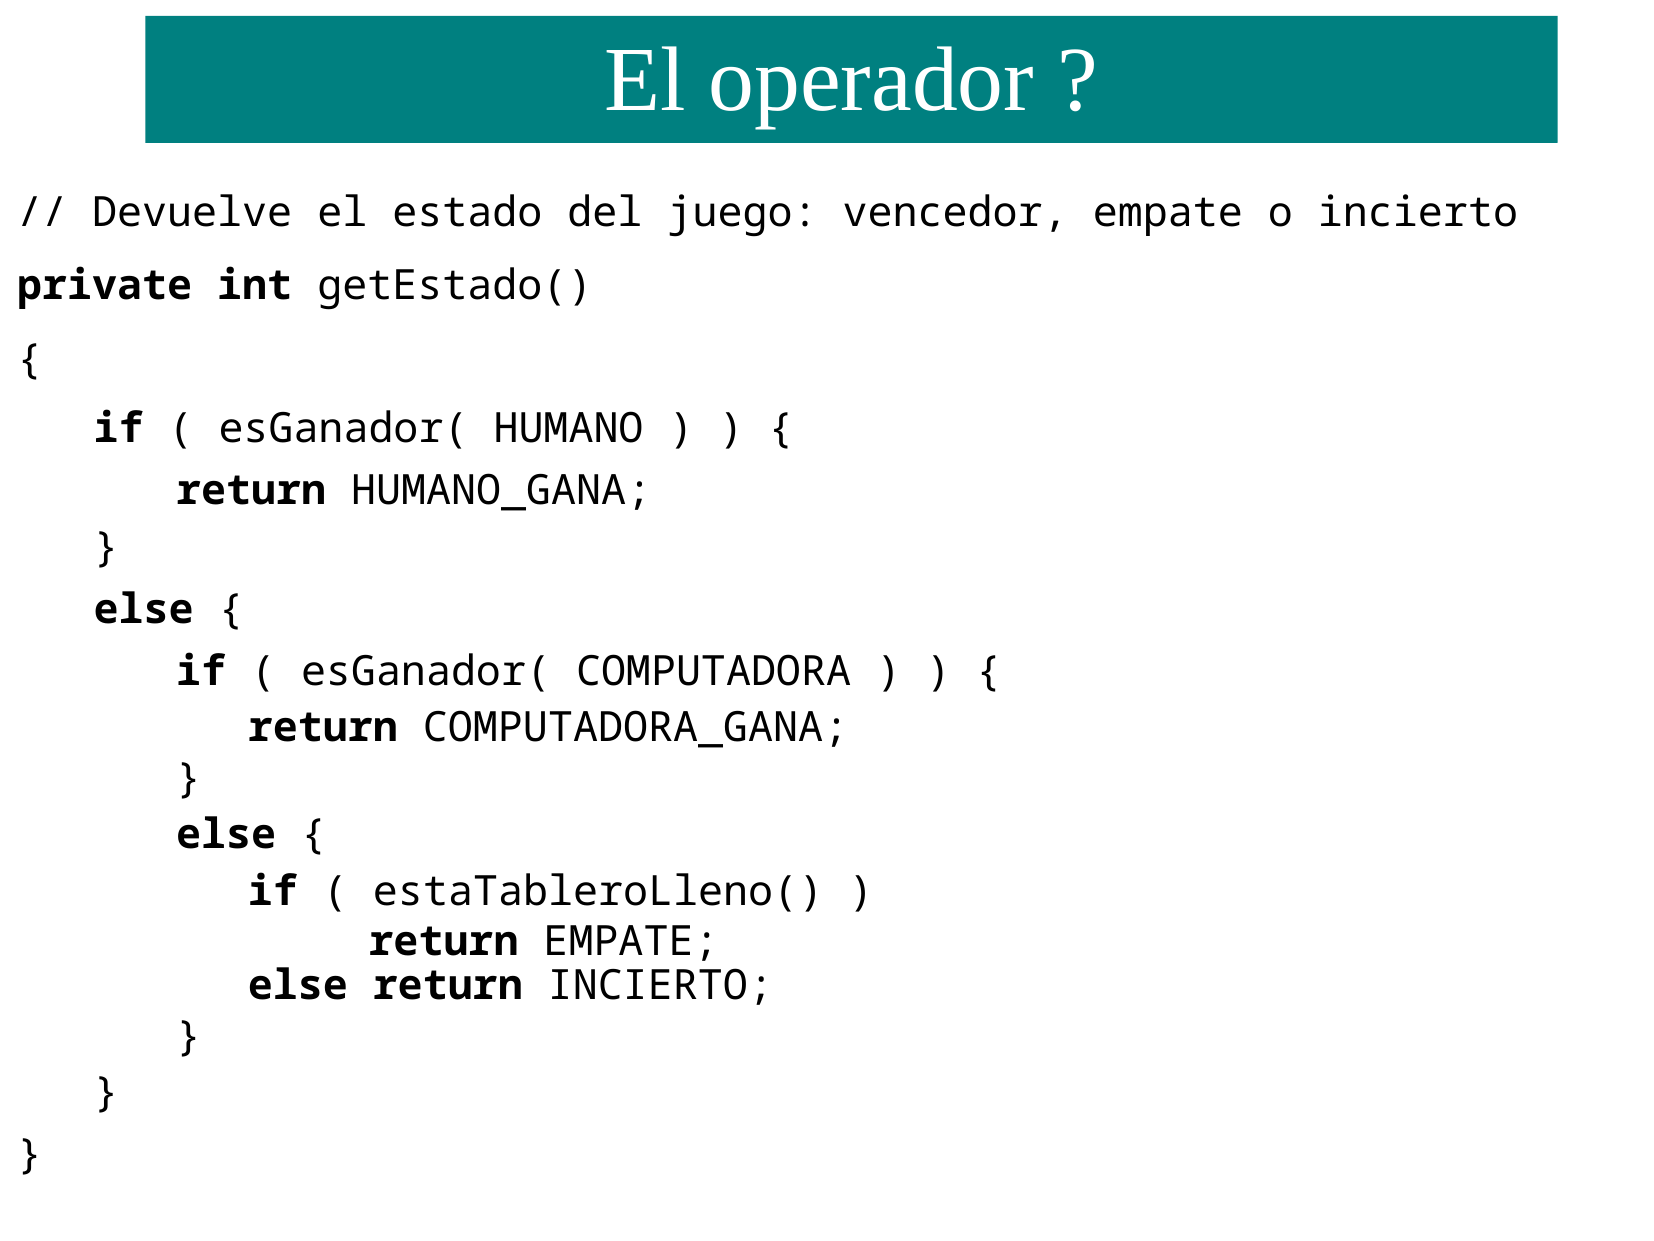

El operador ?
// Devuelve el estado del juego: vencedor, empate o incierto
private int getEstado()
{
if ( esGanador( HUMANO ) ) {
return HUMANO_GANA;
}
else {
if ( esGanador( COMPUTADORA ) ) {
return COMPUTADORA_GANA;
}
else {
if ( estaTableroLleno() )
 return EMPATE;
else return INCIERTO;
}
}
}